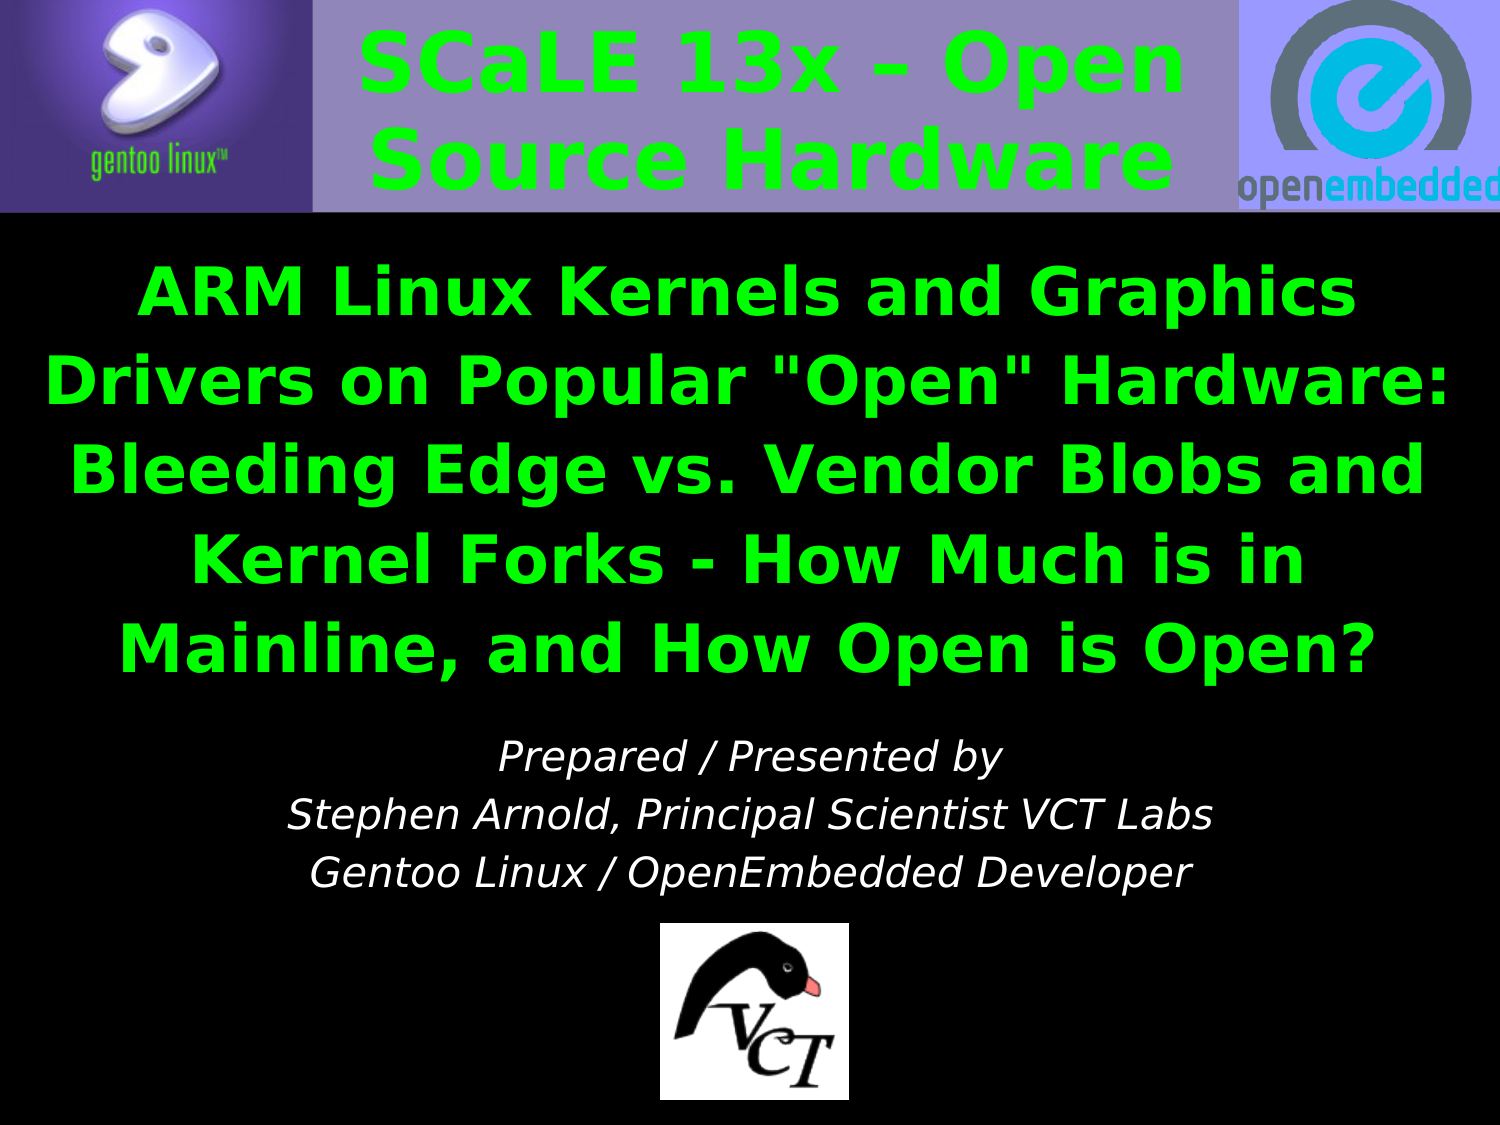

# SCaLE 13x – Open Source Hardware
ARM Linux Kernels and Graphics Drivers on Popular "Open" Hardware: Bleeding Edge vs. Vendor Blobs and Kernel Forks - How Much is in Mainline, and How Open is Open?
Prepared / Presented by
Stephen Arnold, Principal Scientist VCT Labs
Gentoo Linux / OpenEmbedded Developer